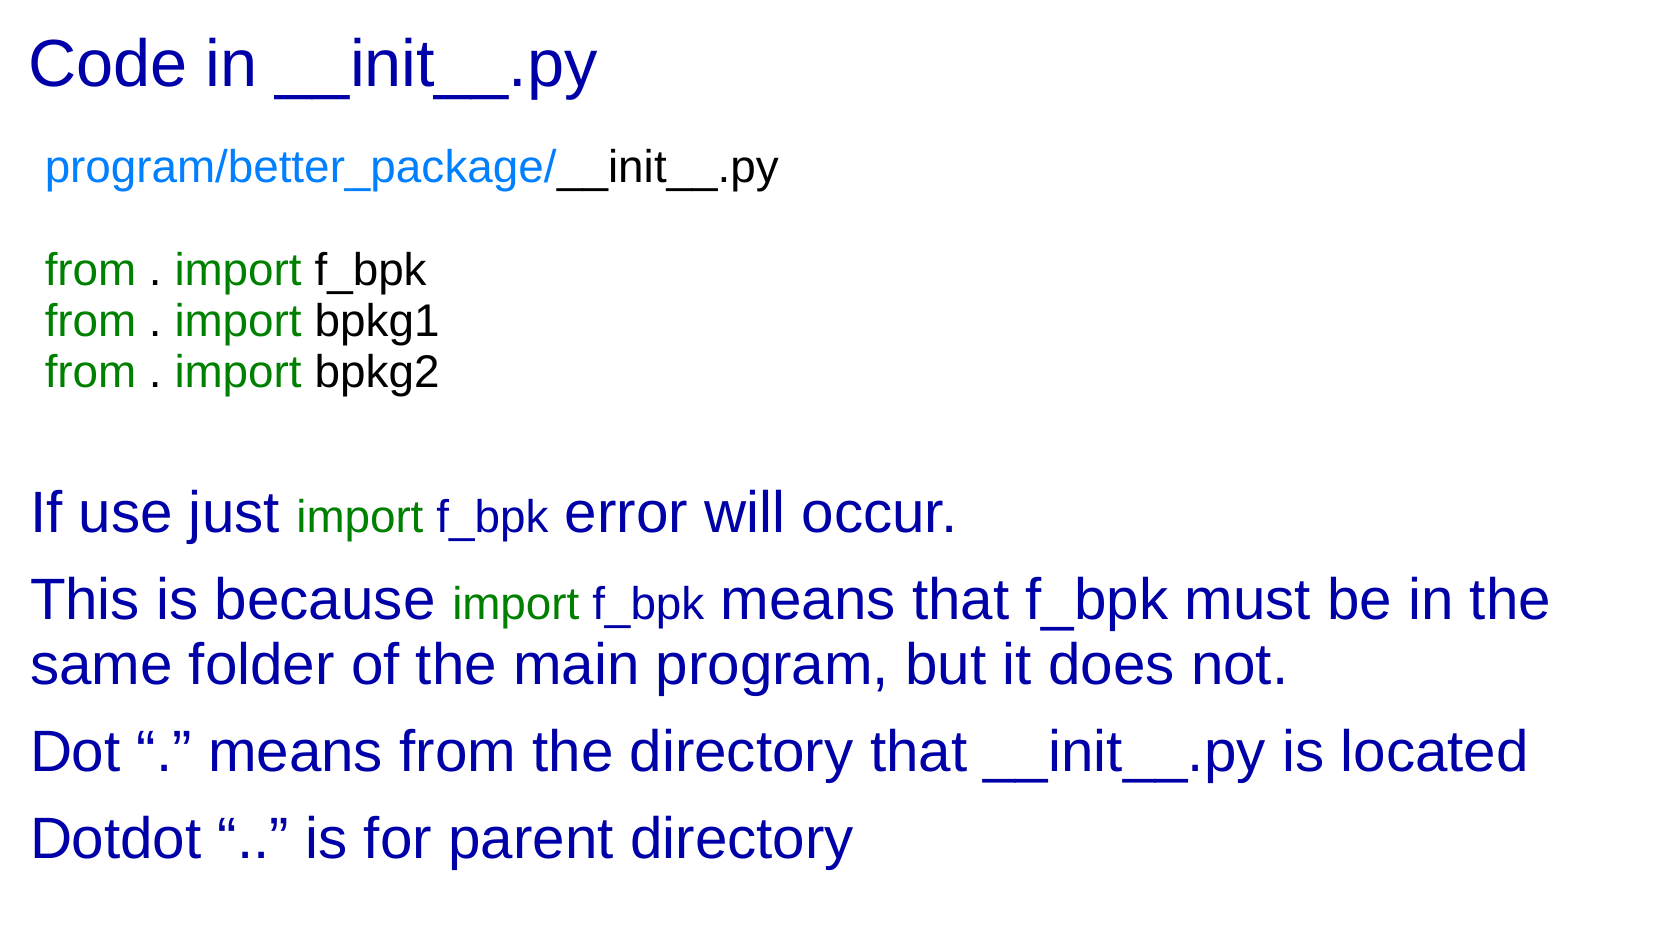

# Code in __init__.py
program/better_package/__init__.py
from . import f_bpk
from . import bpkg1
from . import bpkg2
If use just import f_bpk error will occur.
This is because import f_bpk means that f_bpk must be in the same folder of the main program, but it does not.
Dot “.” means from the directory that __init__.py is located
Dotdot “..” is for parent directory